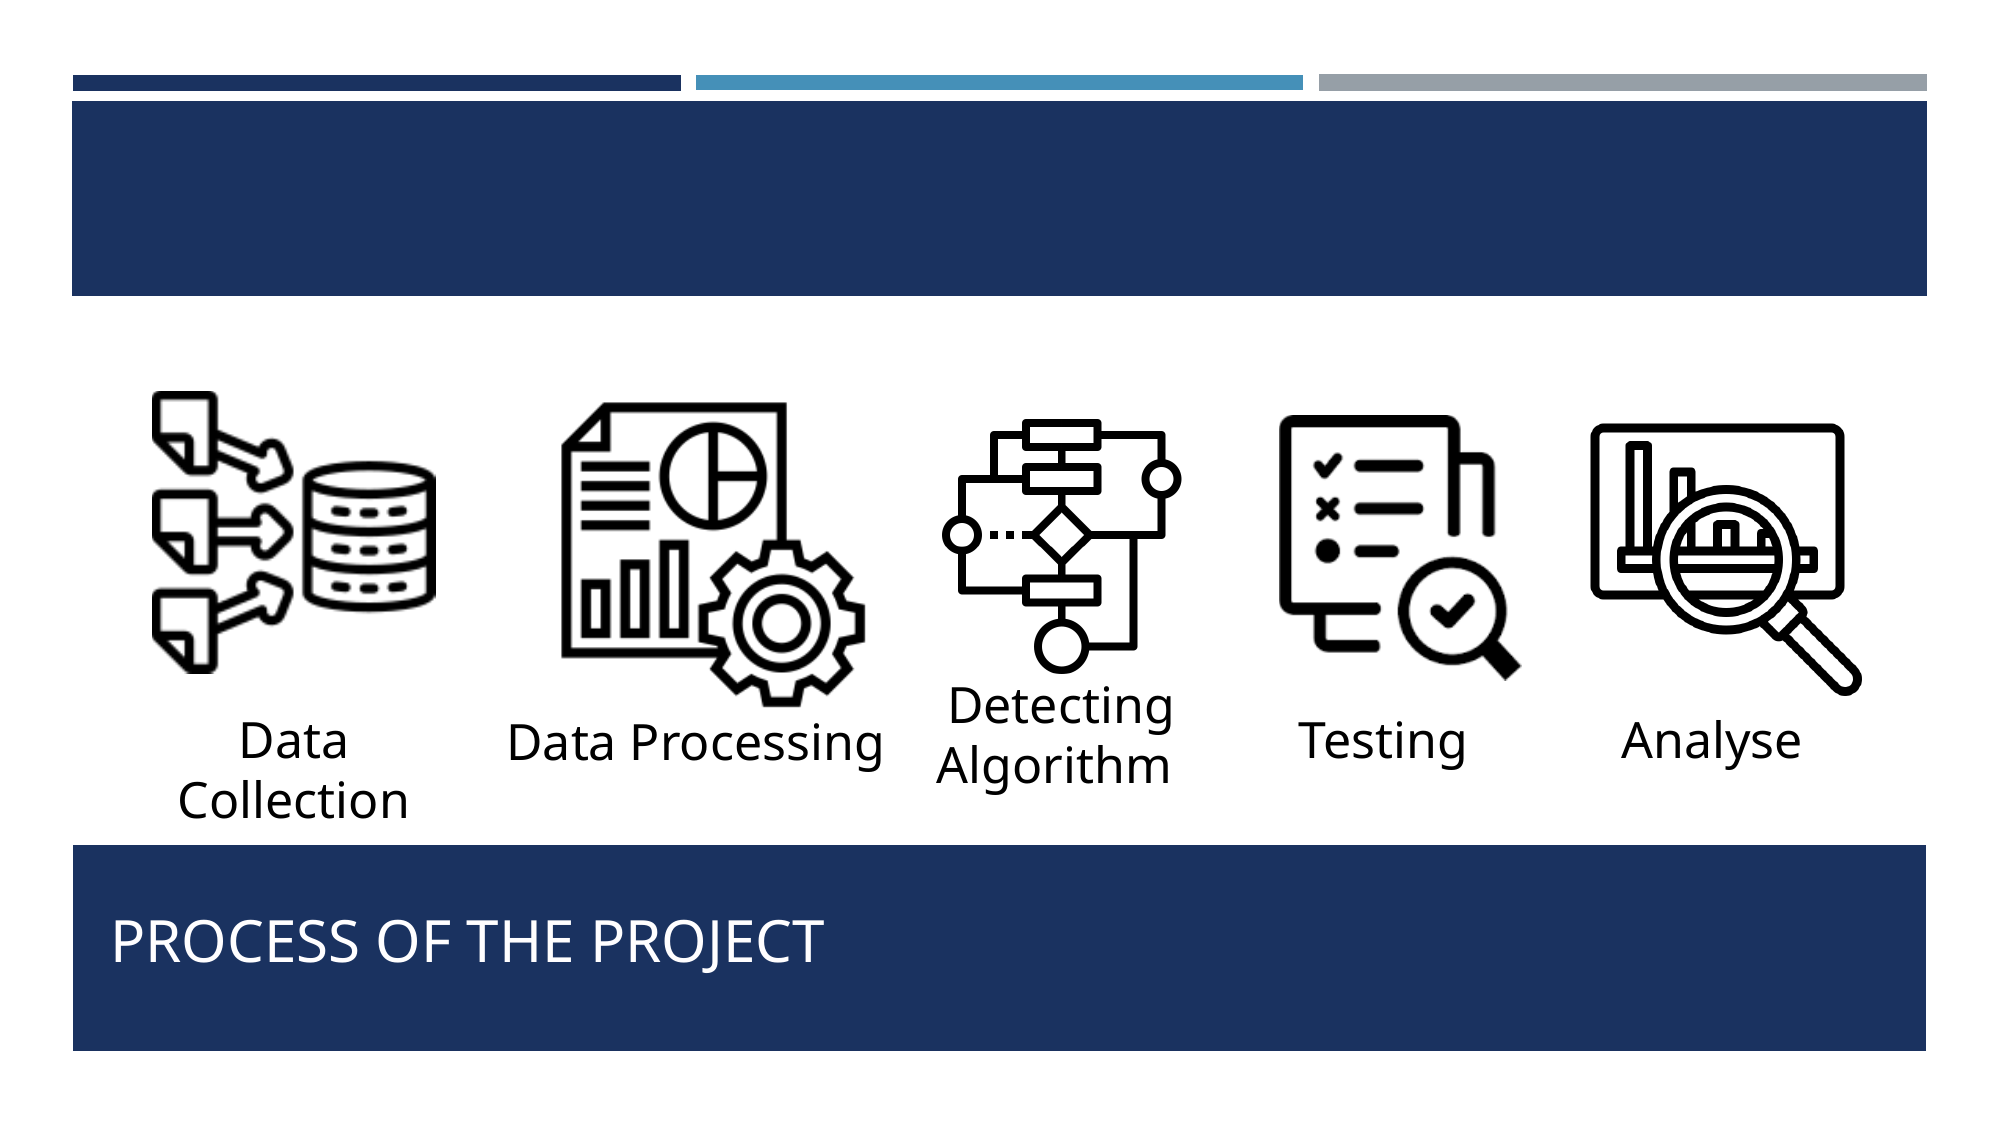

Detecting Algorithm
Data Collection
Testing
Analyse
Data Processing
# PROCESS OF THE PROJECT